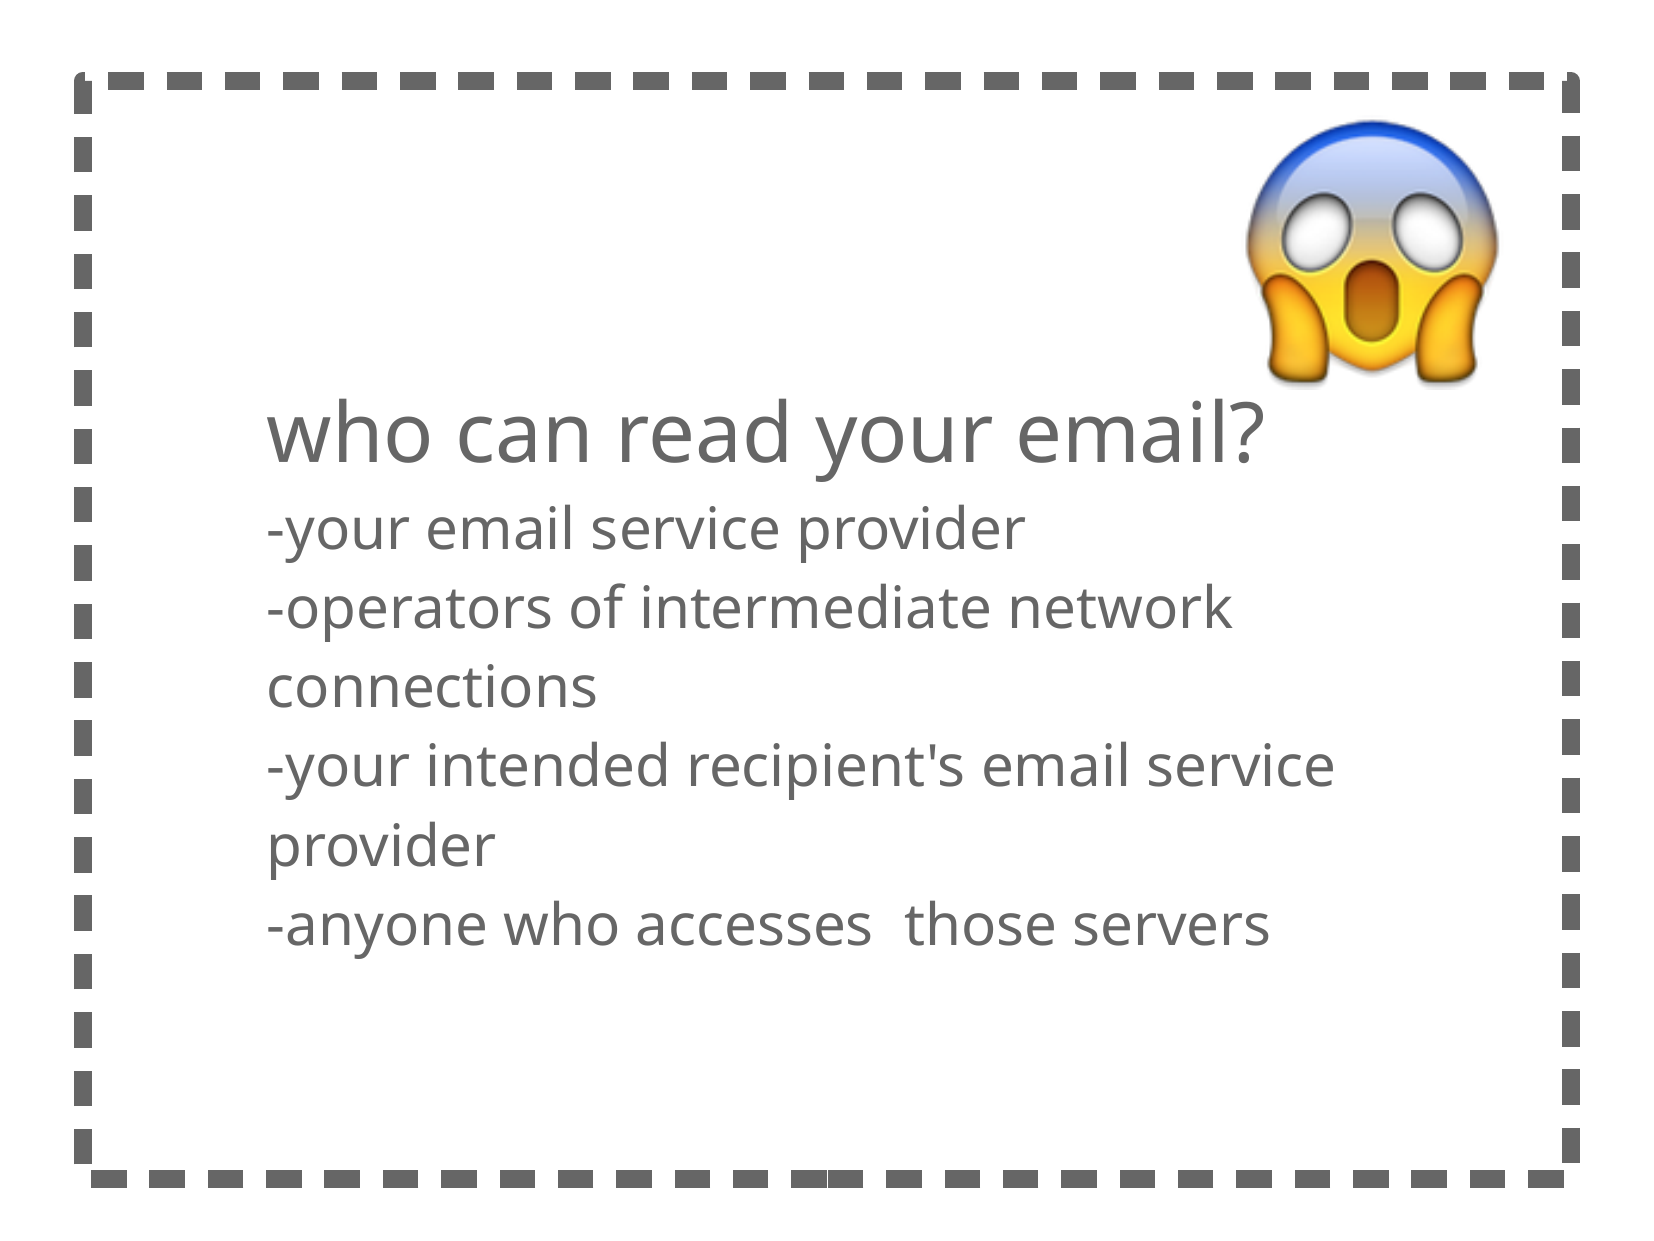

#
who can read your email?
-your email service provider
-operators of intermediate network connections
-your intended recipient's email service provider
-anyone who accesses those servers